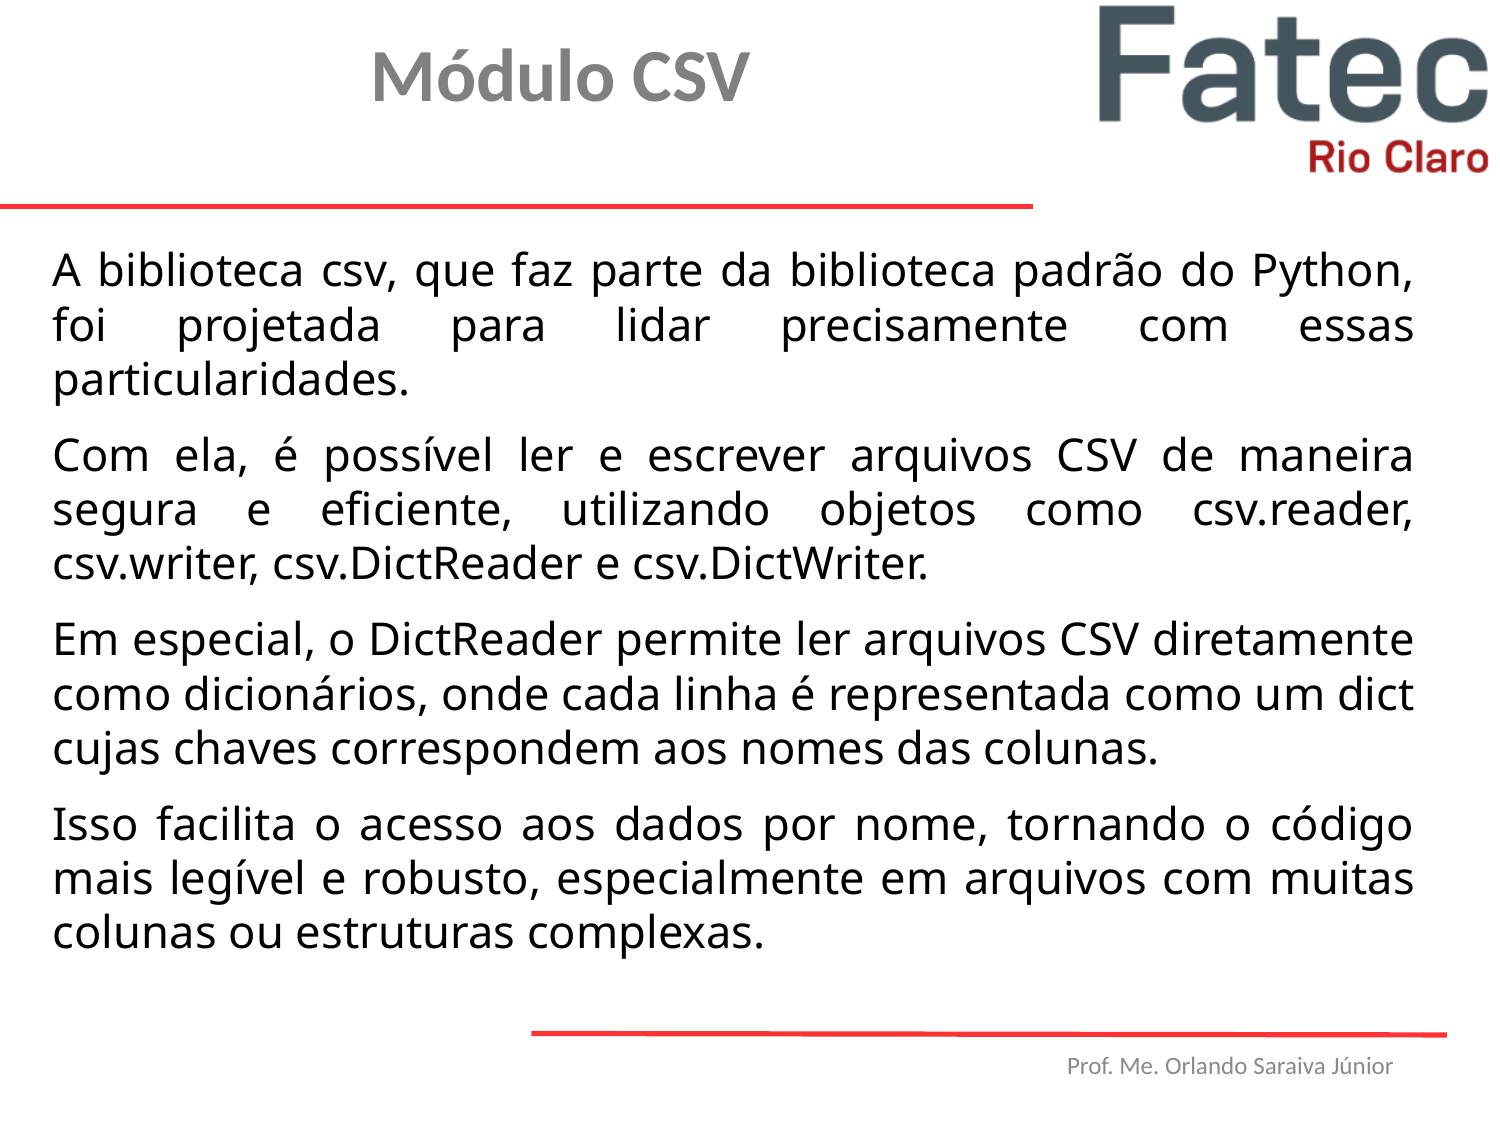

Módulo CSV
# A biblioteca csv, que faz parte da biblioteca padrão do Python, foi projetada para lidar precisamente com essas particularidades.
Com ela, é possível ler e escrever arquivos CSV de maneira segura e eficiente, utilizando objetos como csv.reader, csv.writer, csv.DictReader e csv.DictWriter.
Em especial, o DictReader permite ler arquivos CSV diretamente como dicionários, onde cada linha é representada como um dict cujas chaves correspondem aos nomes das colunas.
Isso facilita o acesso aos dados por nome, tornando o código mais legível e robusto, especialmente em arquivos com muitas colunas ou estruturas complexas.